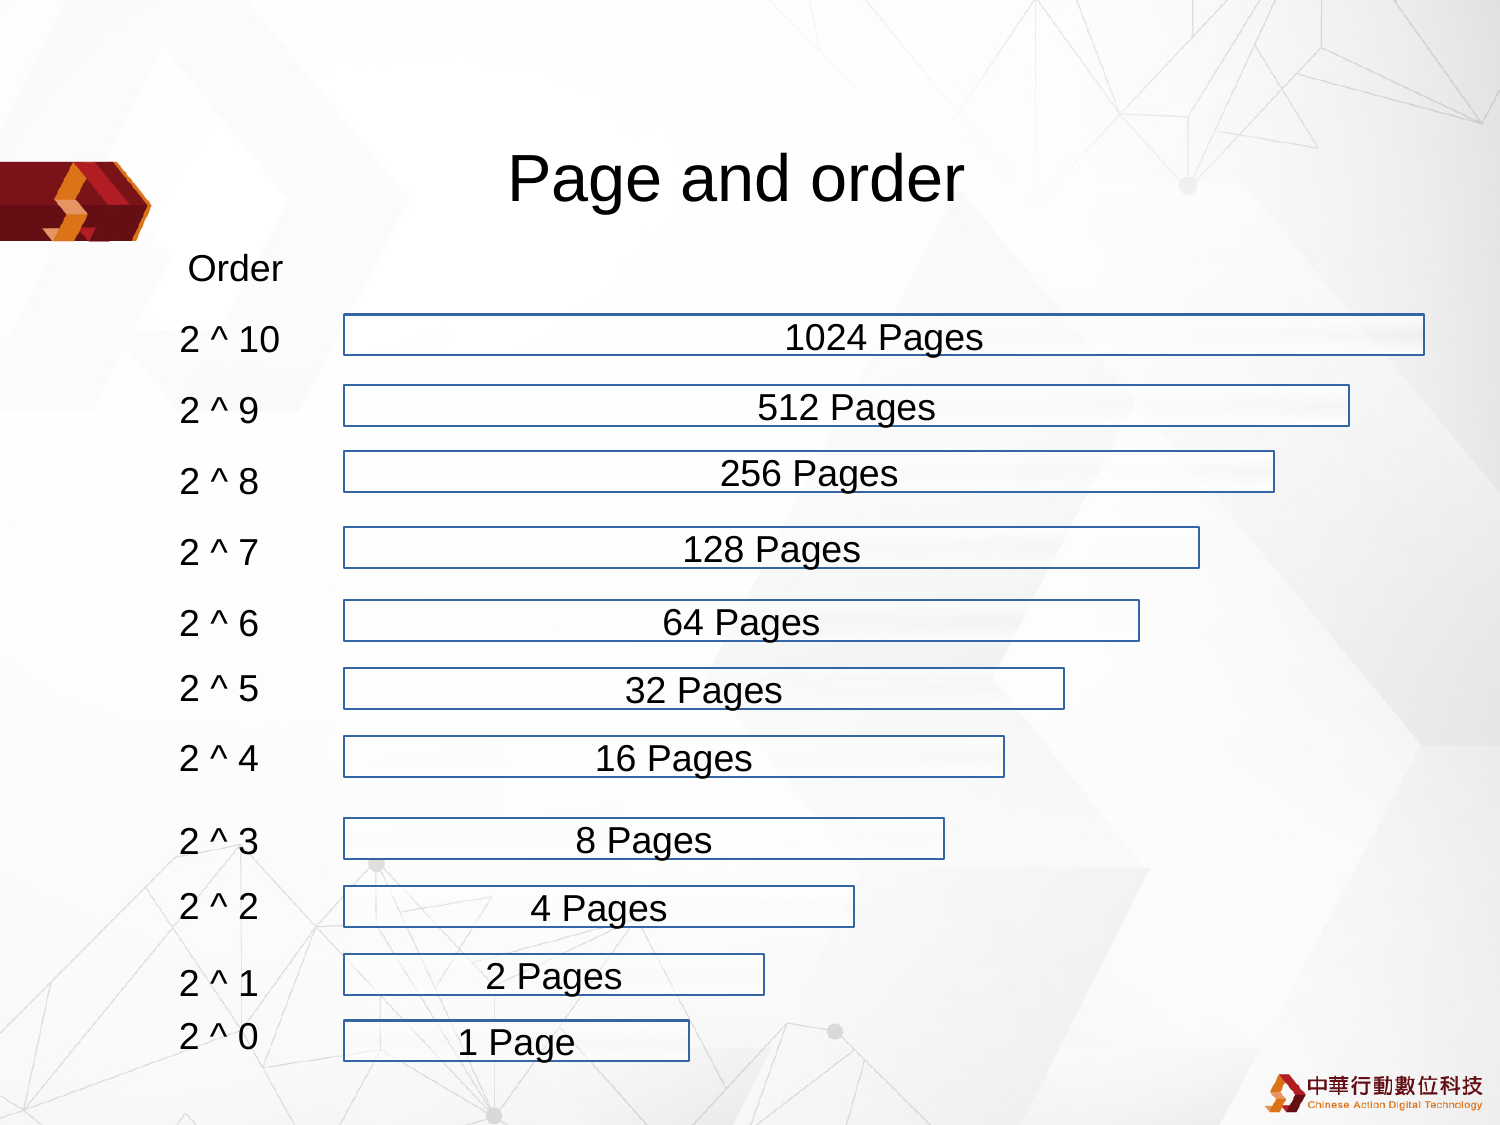

# Page and order
Order
2 ^ 10
1024 Pages
2 ^ 9
512 Pages
2 ^ 8
256 Pages
2 ^ 7
128 Pages
2 ^ 6
64 Pages
2 ^ 5
32 Pages
2 ^ 4
16 Pages
2 ^ 3
8 Pages
2 ^ 2
4 Pages
2 ^ 1
2 Pages
2 ^ 0
1 Page